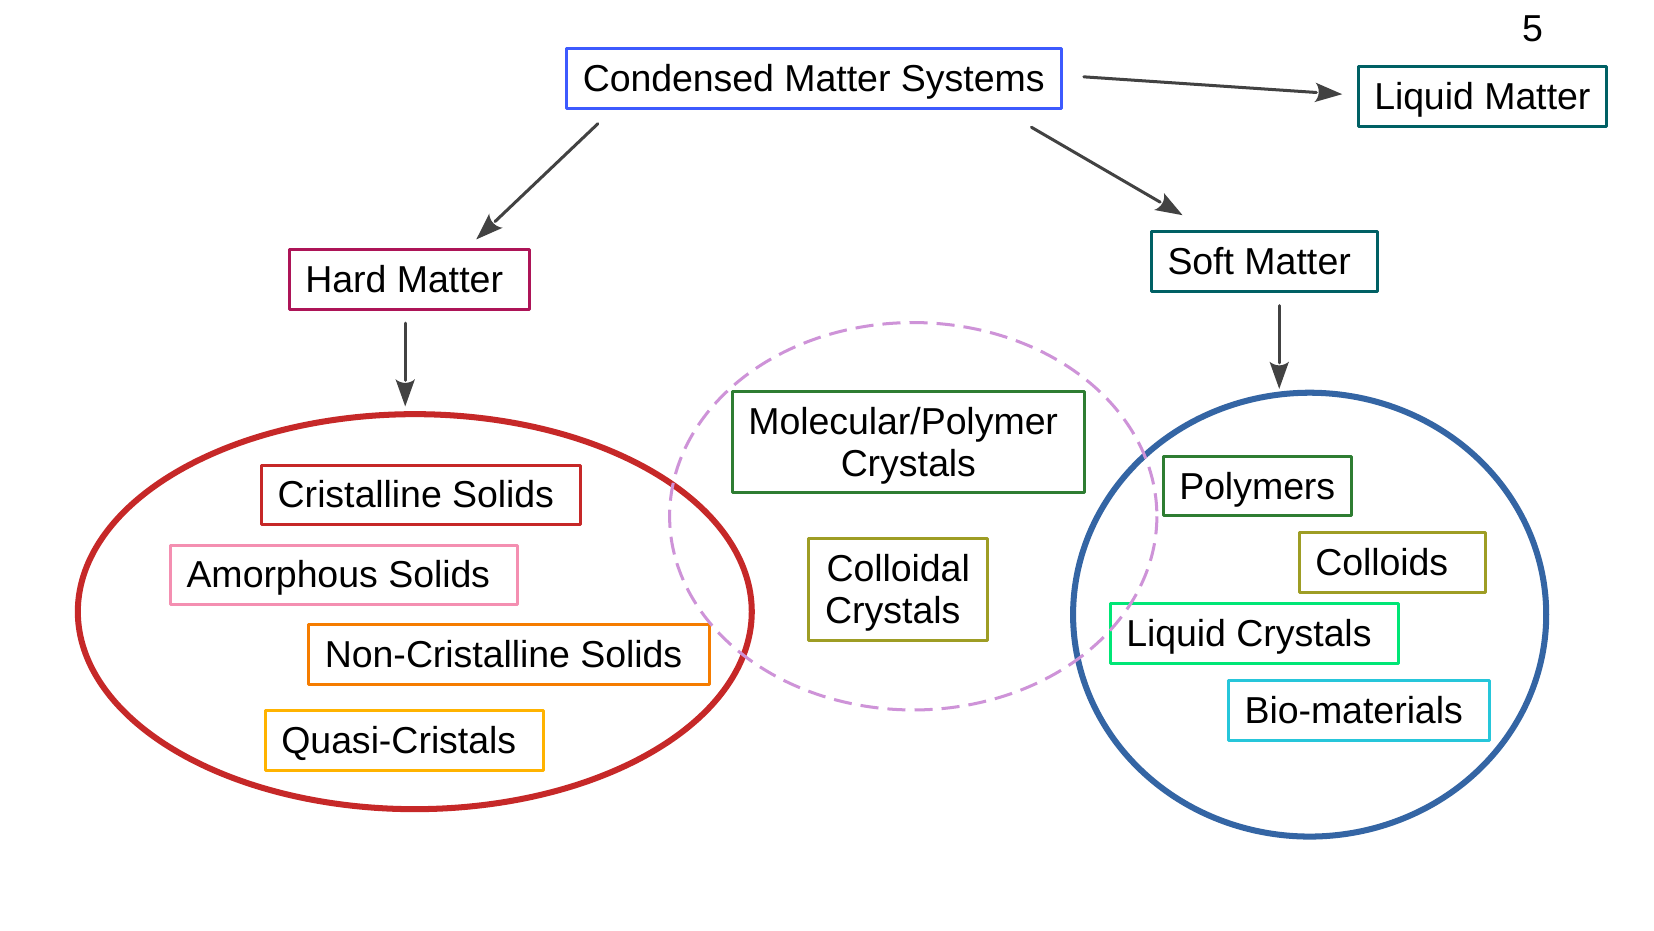

Condensed Matter Systems
Liquid Matter
Soft Matter
Hard Matter
Molecular/Polymer
Crystals
Polymers
Cristalline Solids
Colloids
Colloidal
Crystals
Amorphous Solids
Liquid Crystals
Non-Cristalline Solids
Bio-materials
Quasi-Cristals